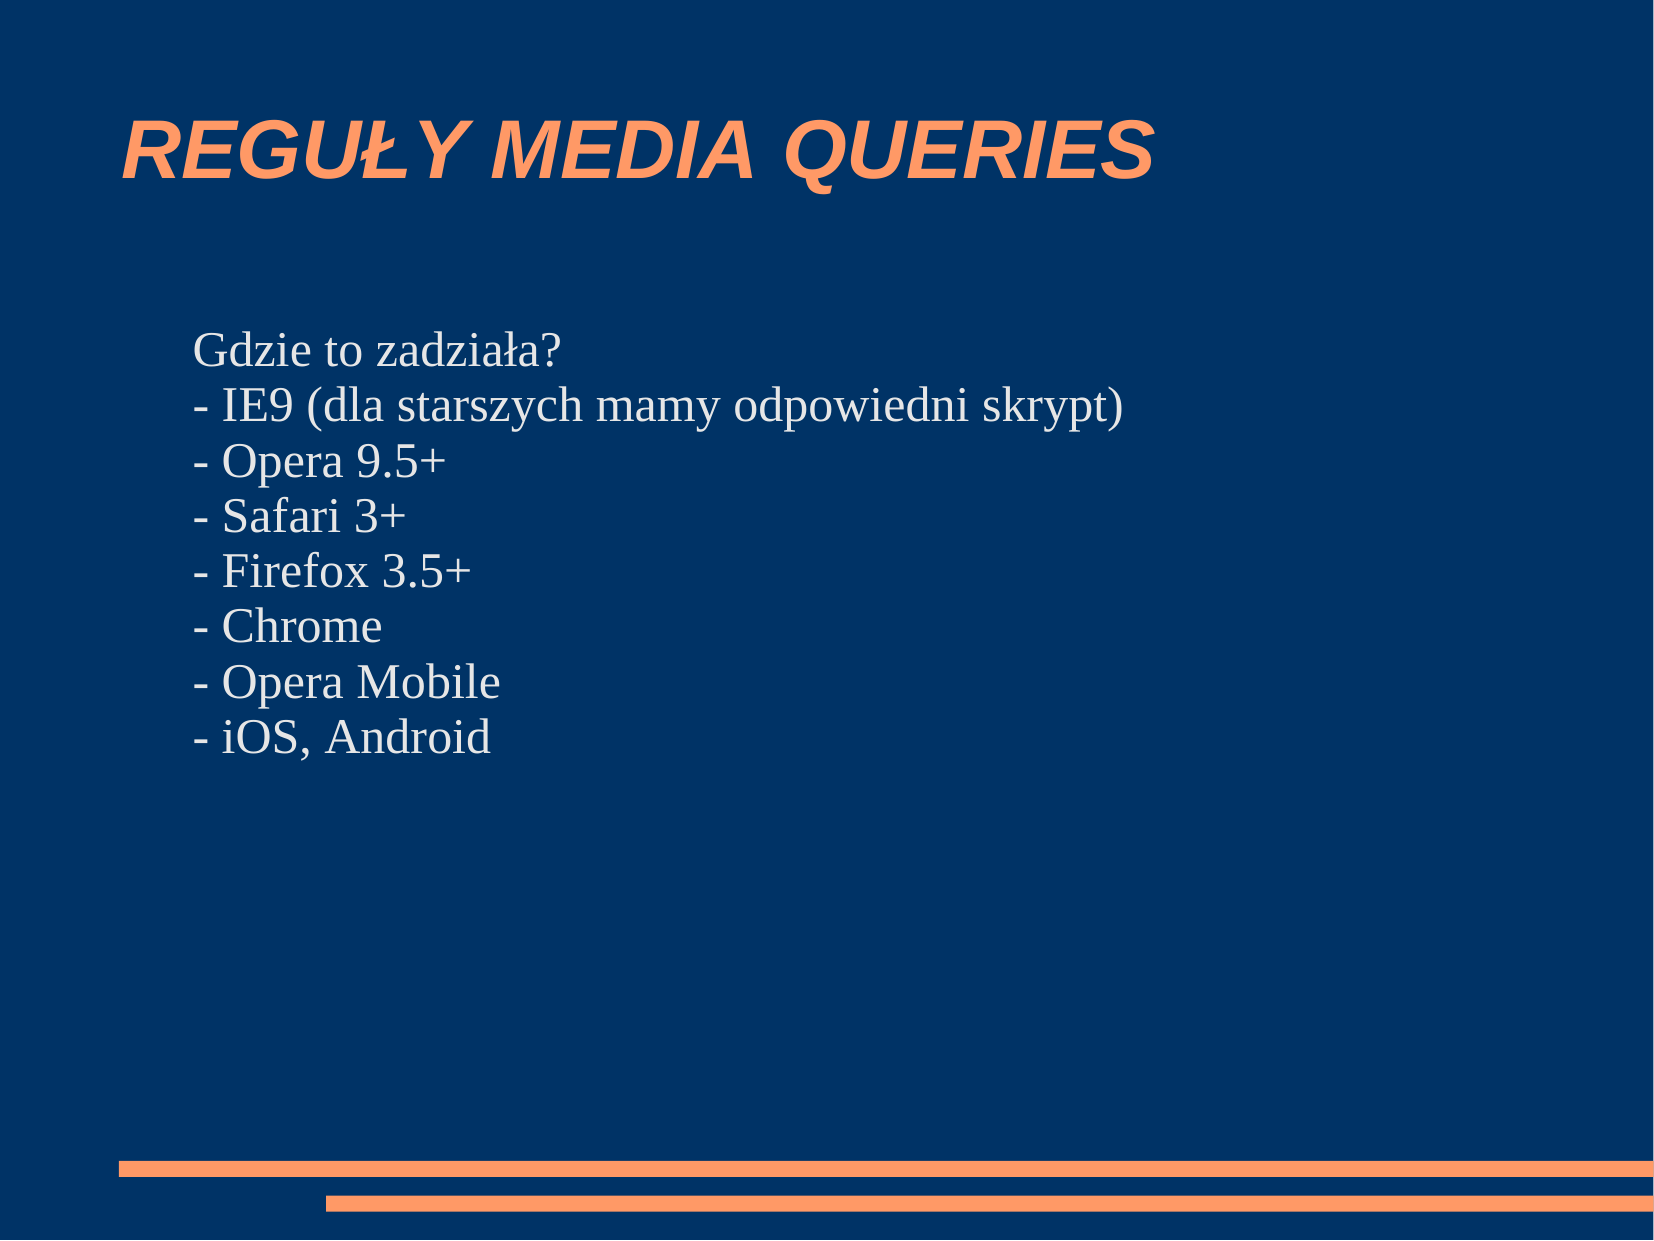

# REGUŁY MEDIA QUERIES
Gdzie to zadziała?
- IE9 (dla starszych mamy odpowiedni skrypt)
- Opera 9.5+
- Safari 3+
- Firefox 3.5+
- Chrome
- Opera Mobile
- iOS, Android